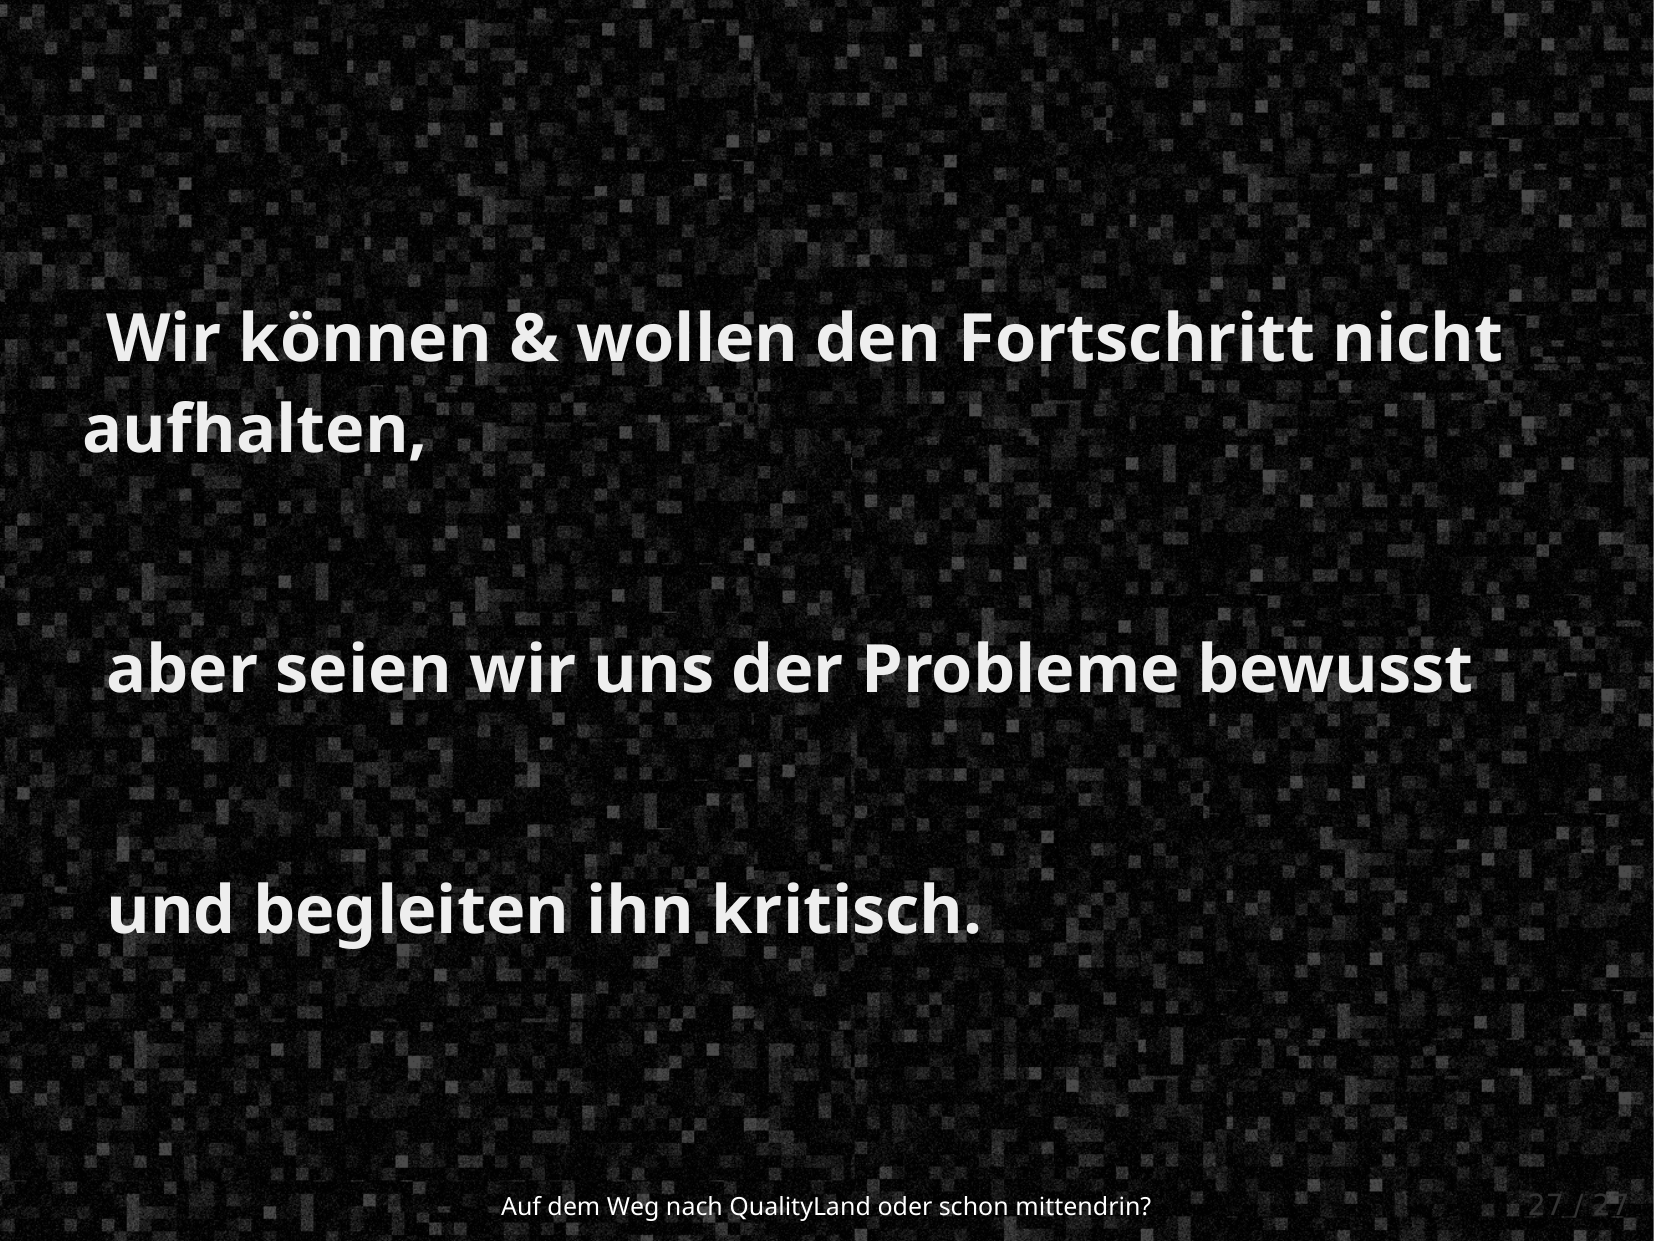

#
Wir können & wollen den Fortschritt nicht aufhalten,
aber seien wir uns der Probleme bewusst
und begleiten ihn kritisch.